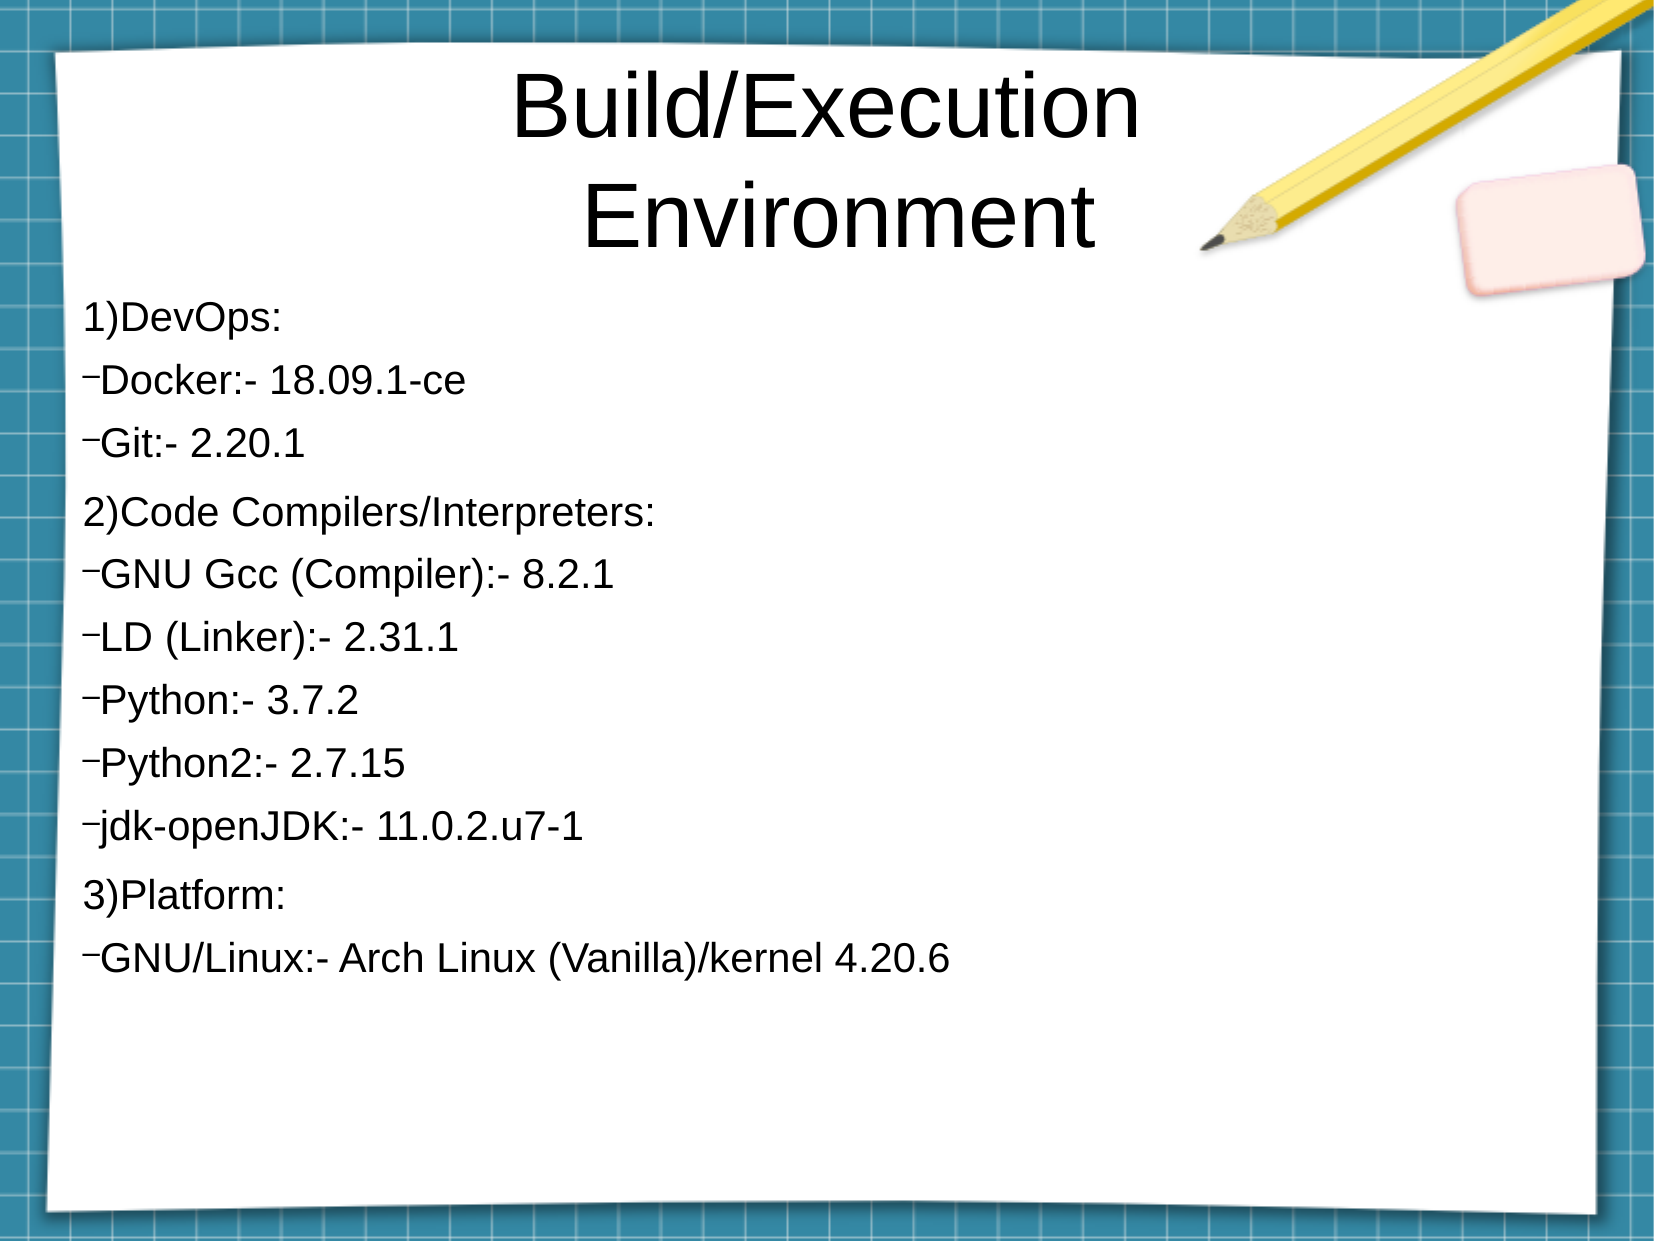

# Build/Execution Environment
DevOps:
Docker:- 18.09.1-ce
Git:- 2.20.1
Code Compilers/Interpreters:
GNU Gcc (Compiler):- 8.2.1
LD (Linker):- 2.31.1
Python:- 3.7.2
Python2:- 2.7.15
jdk-openJDK:- 11.0.2.u7-1
Platform:
GNU/Linux:- Arch Linux (Vanilla)/kernel 4.20.6